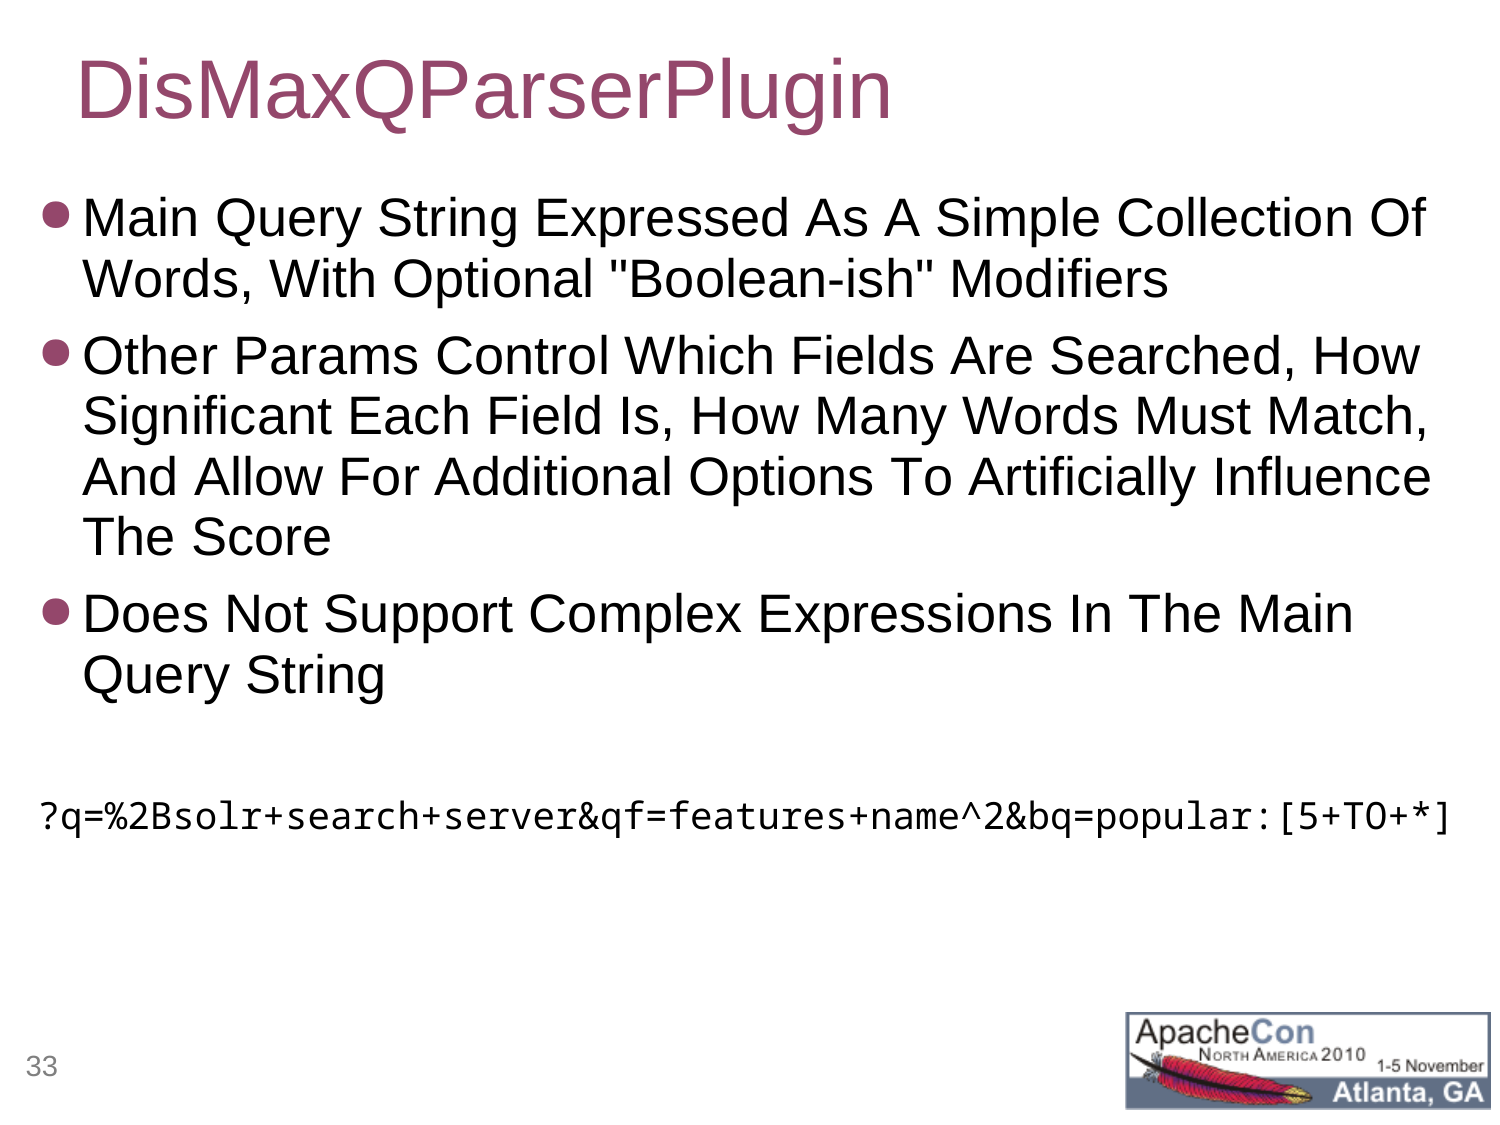

# DisMaxQParserPlugin
Main Query String Expressed As A Simple Collection Of Words, With Optional "Boolean-ish" Modifiers
Other Params Control Which Fields Are Searched, How Significant Each Field Is, How Many Words Must Match, And Allow For Additional Options To Artificially Influence The Score
Does Not Support Complex Expressions In The Main Query String
?q=%2Bsolr+search+server&qf=features+name^2&bq=popular:[5+TO+*]
33